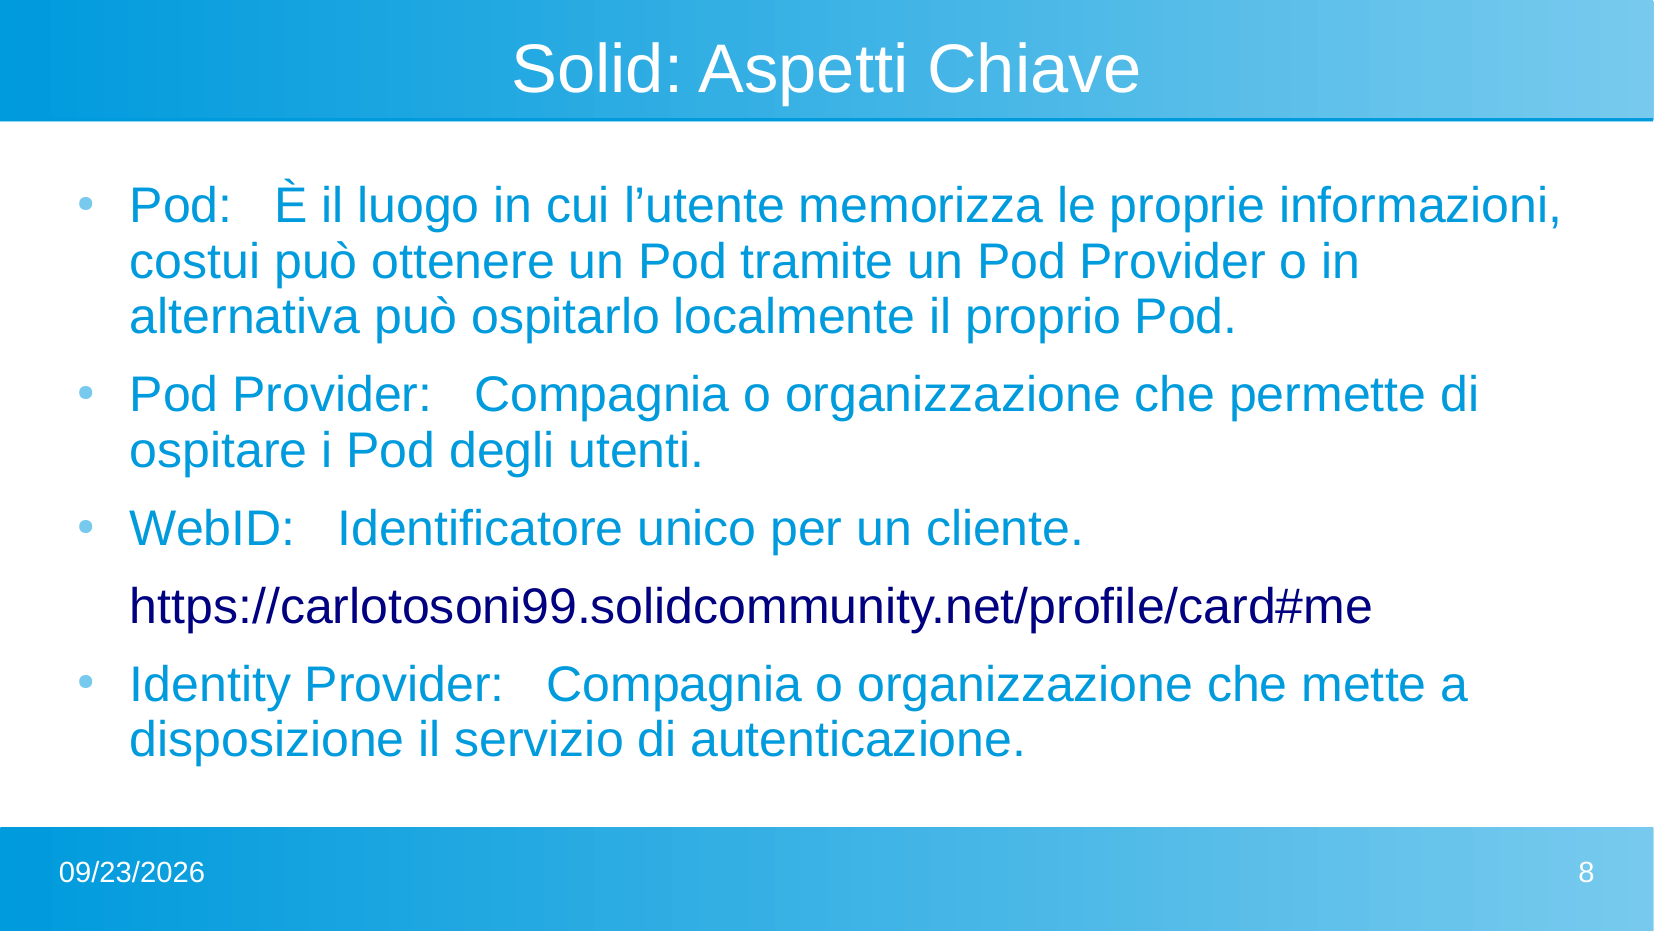

# Solid: Aspetti Chiave
Pod: È il luogo in cui l’utente memorizza le proprie informazioni, costui può ottenere un Pod tramite un Pod Provider o in alternativa può ospitarlo localmente il proprio Pod.
Pod Provider: Compagnia o organizzazione che permette di ospitare i Pod degli utenti.
WebID: Identificatore unico per un cliente.
https://carlotosoni99.solidcommunity.net/profile/card#me
Identity Provider: Compagnia o organizzazione che mette a disposizione il servizio di autenticazione.
8